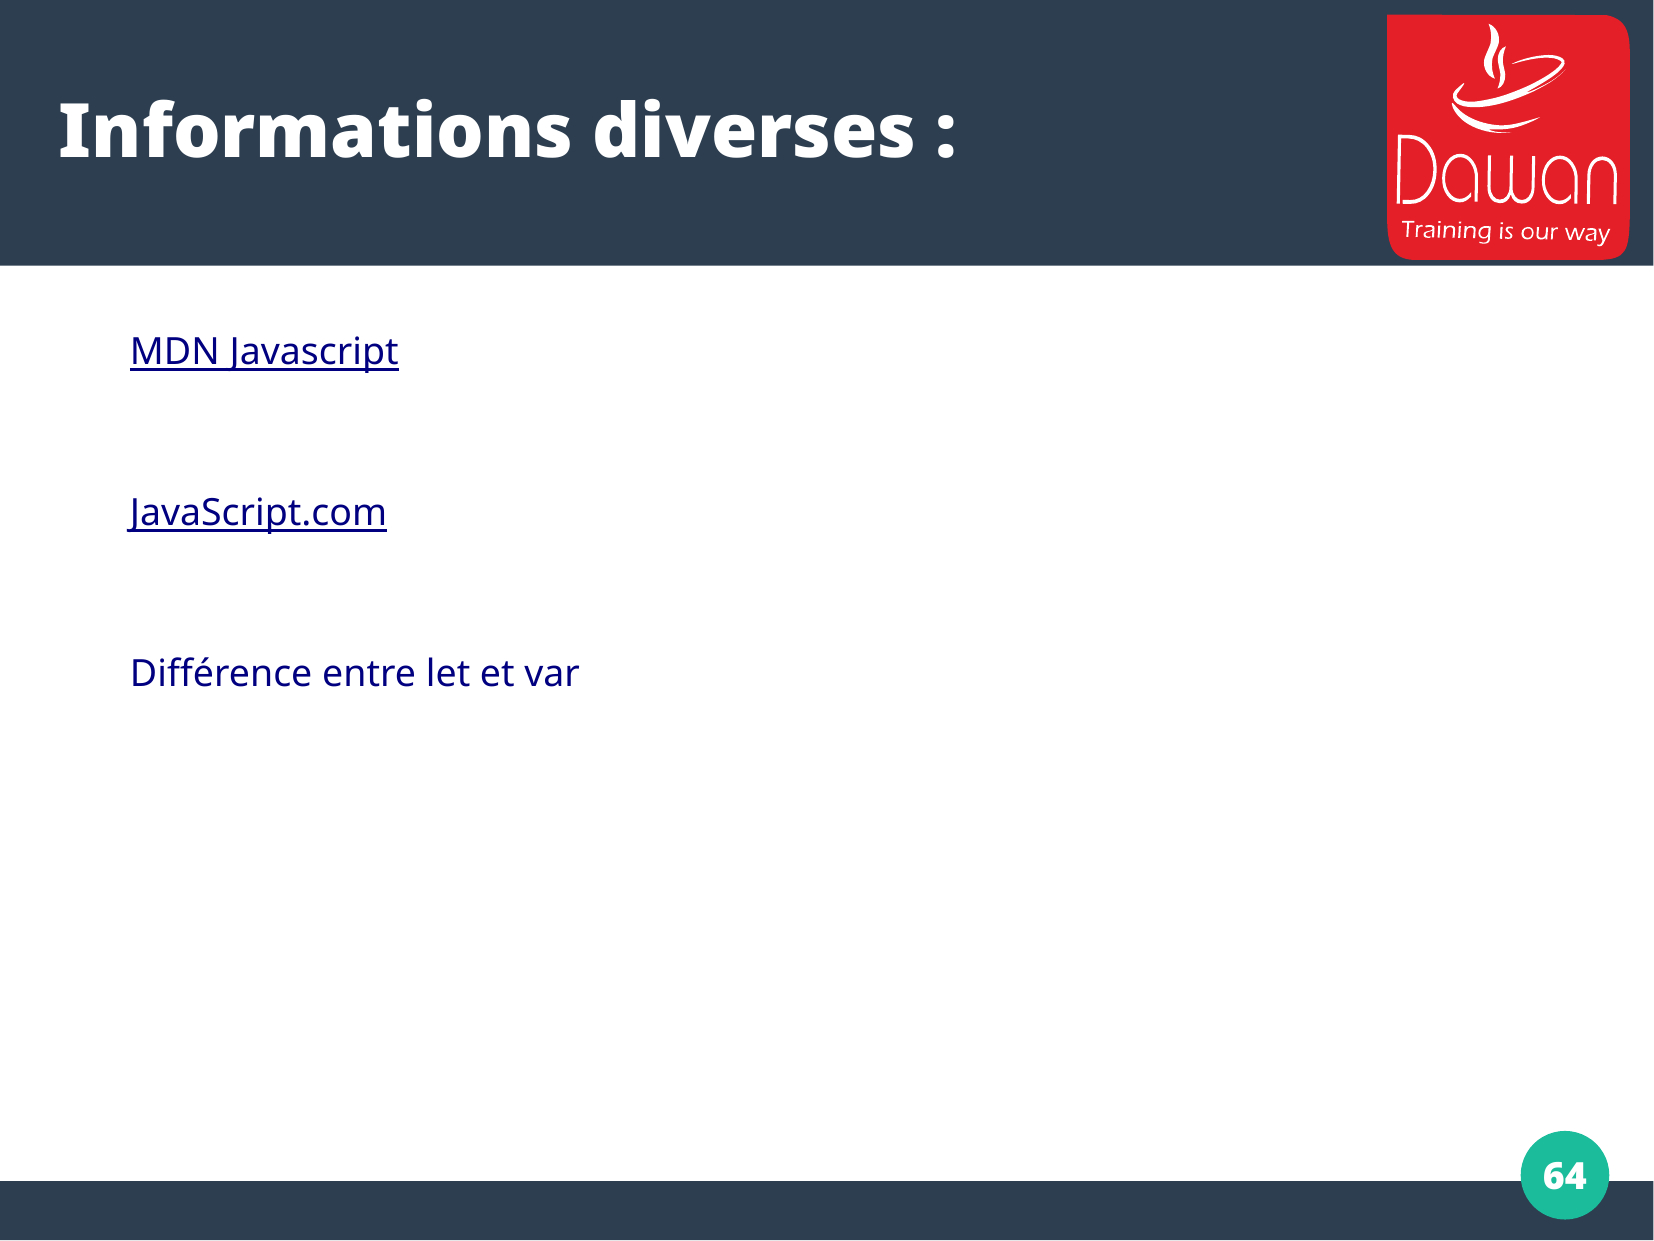

# Informations diverses :
MDN Javascript
JavaScript.com
Différence entre let et var
64